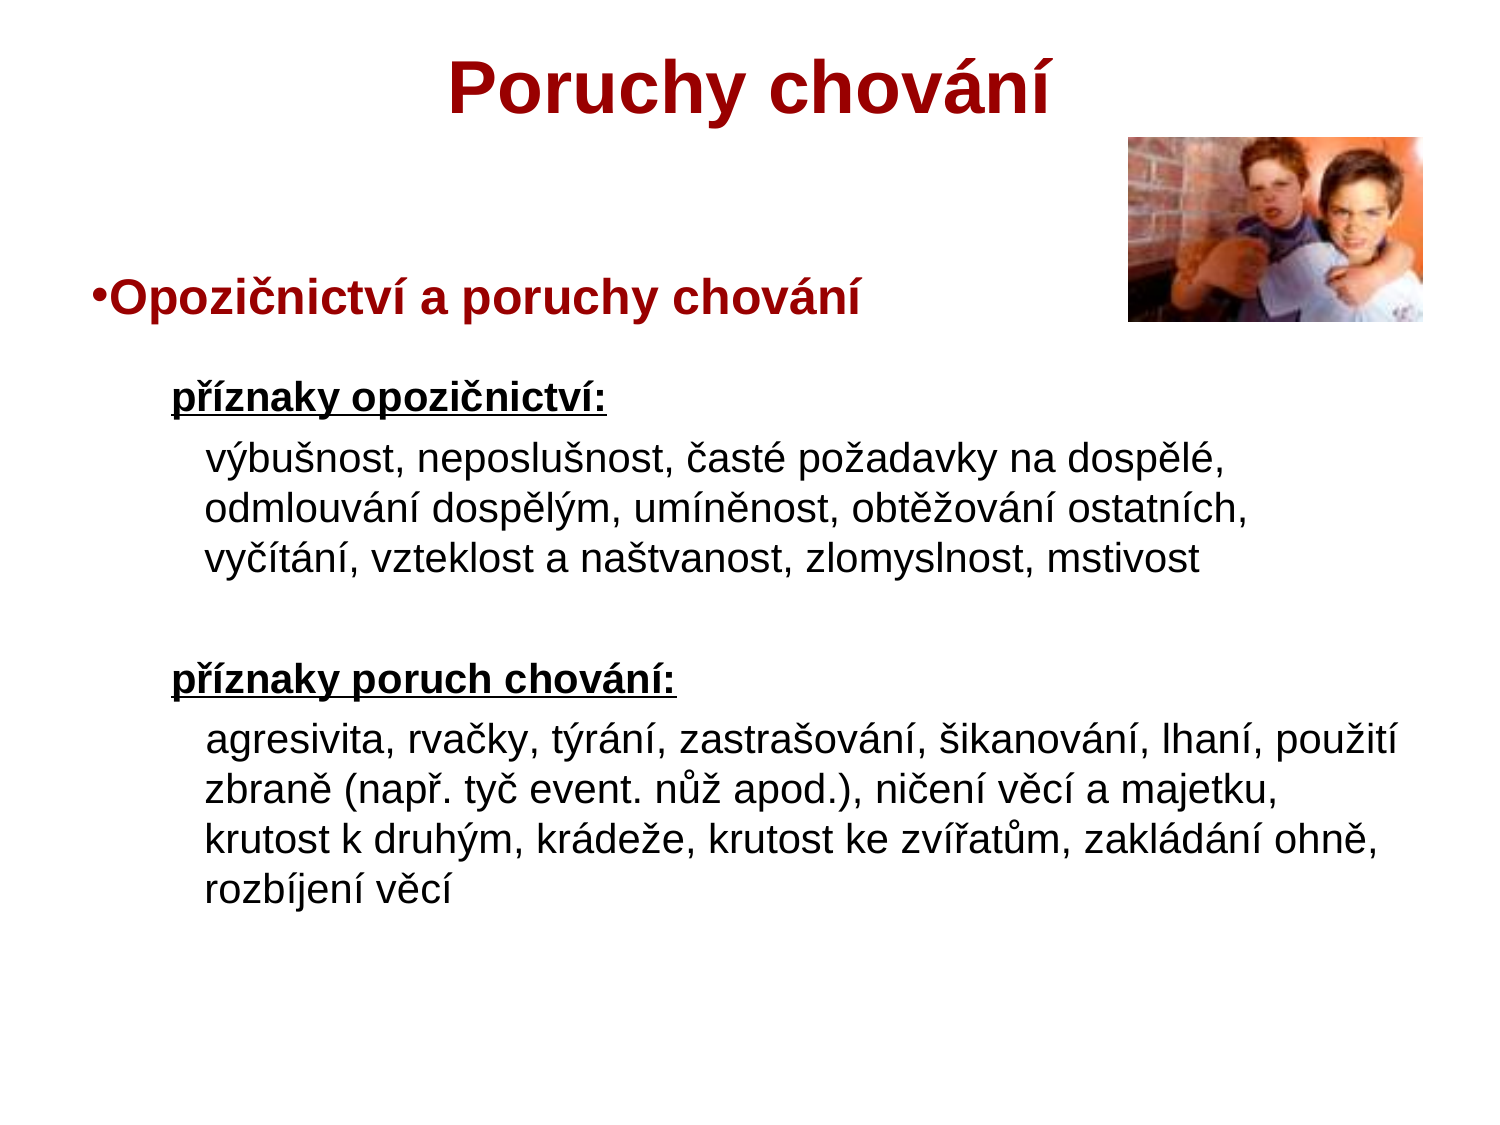

# Poruchy chování
Opozičnictví a poruchy chování
 příznaky opozičnictví:
 výbušnost, neposlušnost, časté požadavky na dospělé, odmlouvání dospělým, umíněnost, obtěžování ostatních, vyčítání, vzteklost a naštvanost, zlomyslnost, mstivost
 příznaky poruch chování:
 agresivita, rvačky, týrání, zastrašování, šikanování, lhaní, použití zbraně (např. tyč event. nůž apod.), ničení věcí a majetku, krutost k druhým, krádeže, krutost ke zvířatům, zakládání ohně, rozbíjení věcí